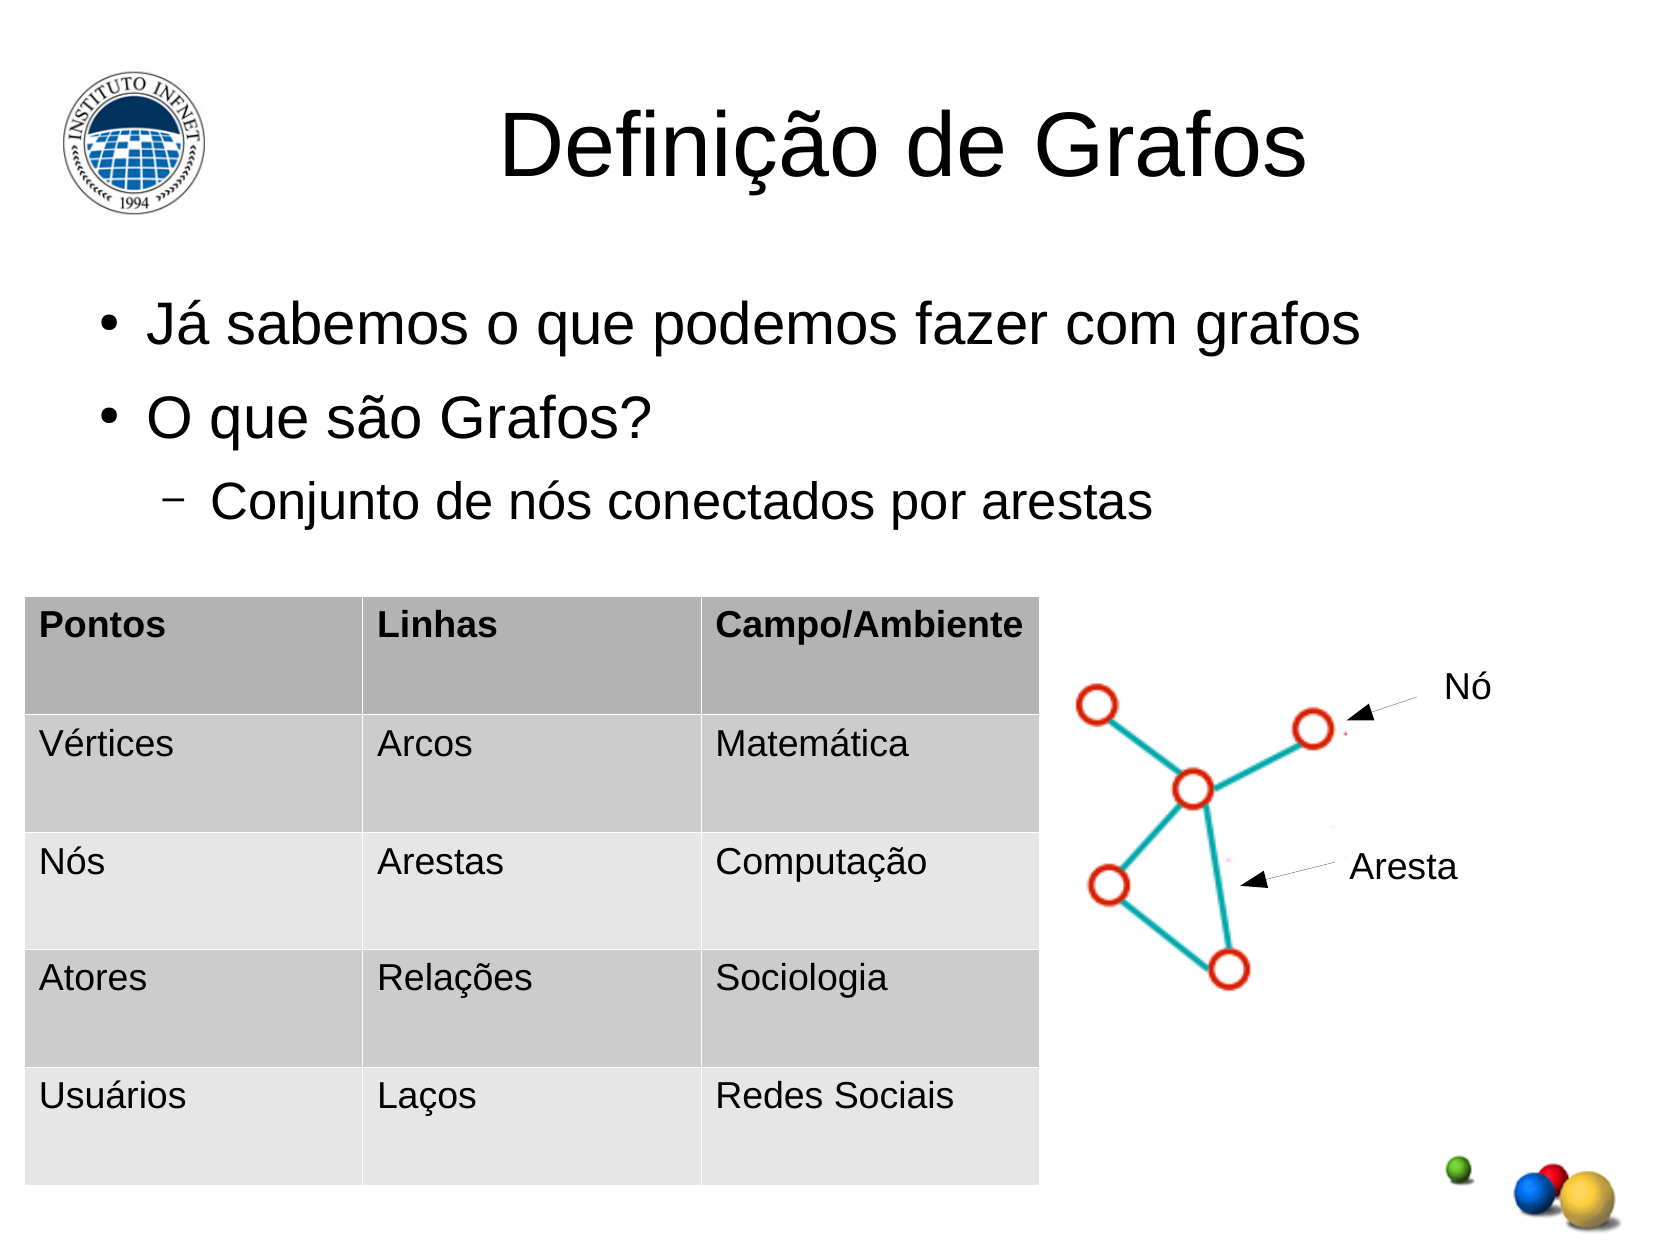

# Definição de Grafos
Já sabemos o que podemos fazer com grafos
O que são Grafos?
Conjunto de nós conectados por arestas
| Pontos | Linhas | Campo/Ambiente |
| --- | --- | --- |
| Vértices | Arcos | Matemática |
| Nós | Arestas | Computação |
| Atores | Relações | Sociologia |
| Usuários | Laços | Redes Sociais |
Nó
Aresta